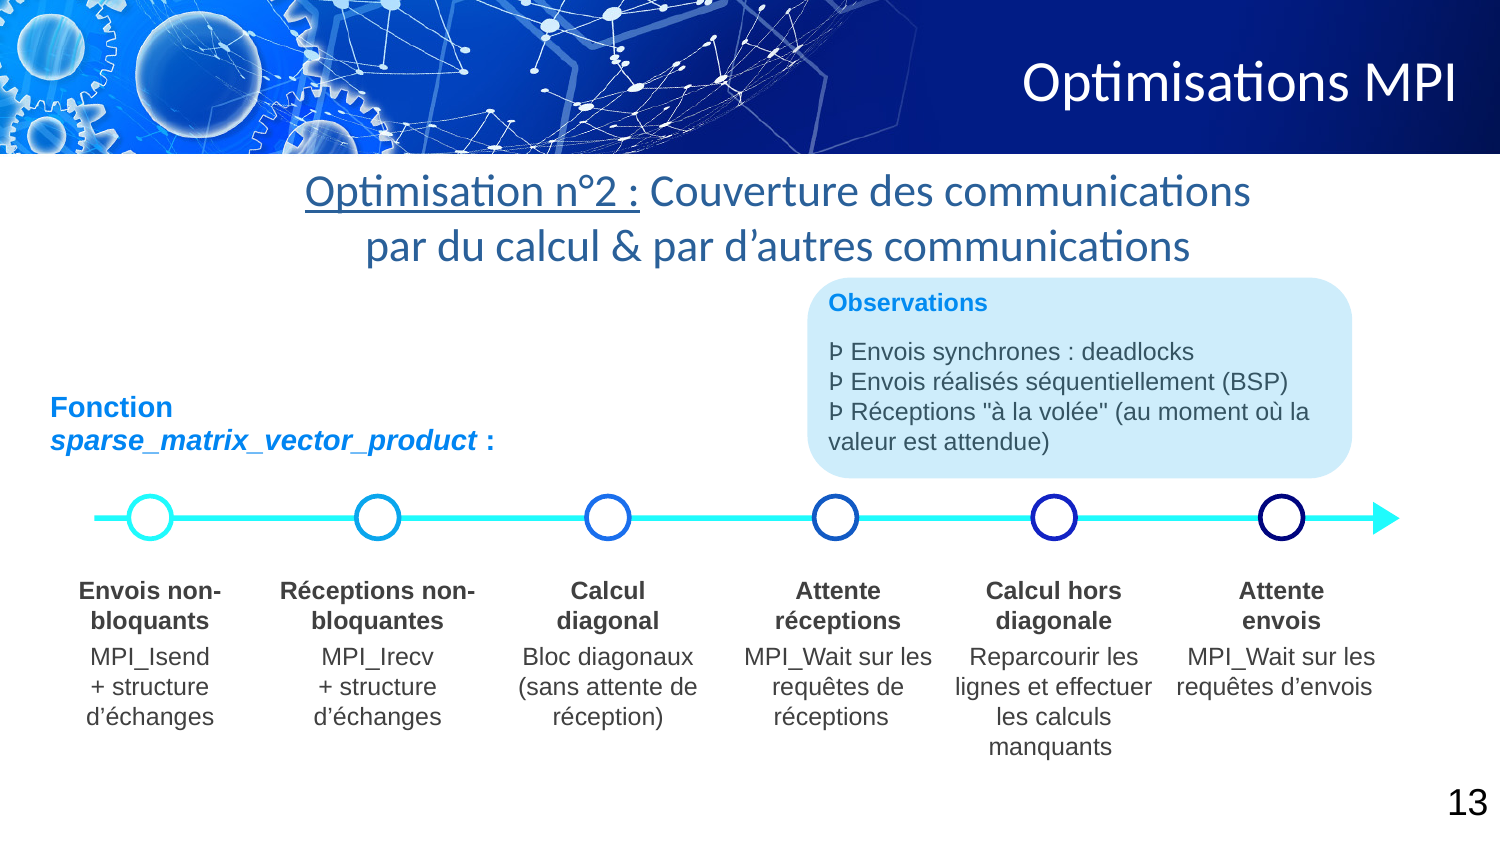

# Optimisations MPI
Optimisation n°2 : Couverture des communications
par du calcul & par d’autres communications
Observations
Þ Envois synchrones : deadlocks
Þ Envois réalisés séquentiellement (BSP)
Þ Réceptions "à la volée" (au moment où la valeur est attendue)
Fonction
sparse_matrix_vector_product :
Envois non-bloquants
MPI_Isend
+ structure d’échanges
Réceptions non-bloquantes
MPI_Irecv
+ structure d’échanges
Calcul
diagonal
Bloc diagonaux (sans attente de réception)
Attente réceptions
MPI_Wait sur les requêtes de réceptions
Calcul hors diagonale
Reparcourir les lignes et effectuer les calculs manquants
Attente
envois
MPI_Wait sur les requêtes d’envois